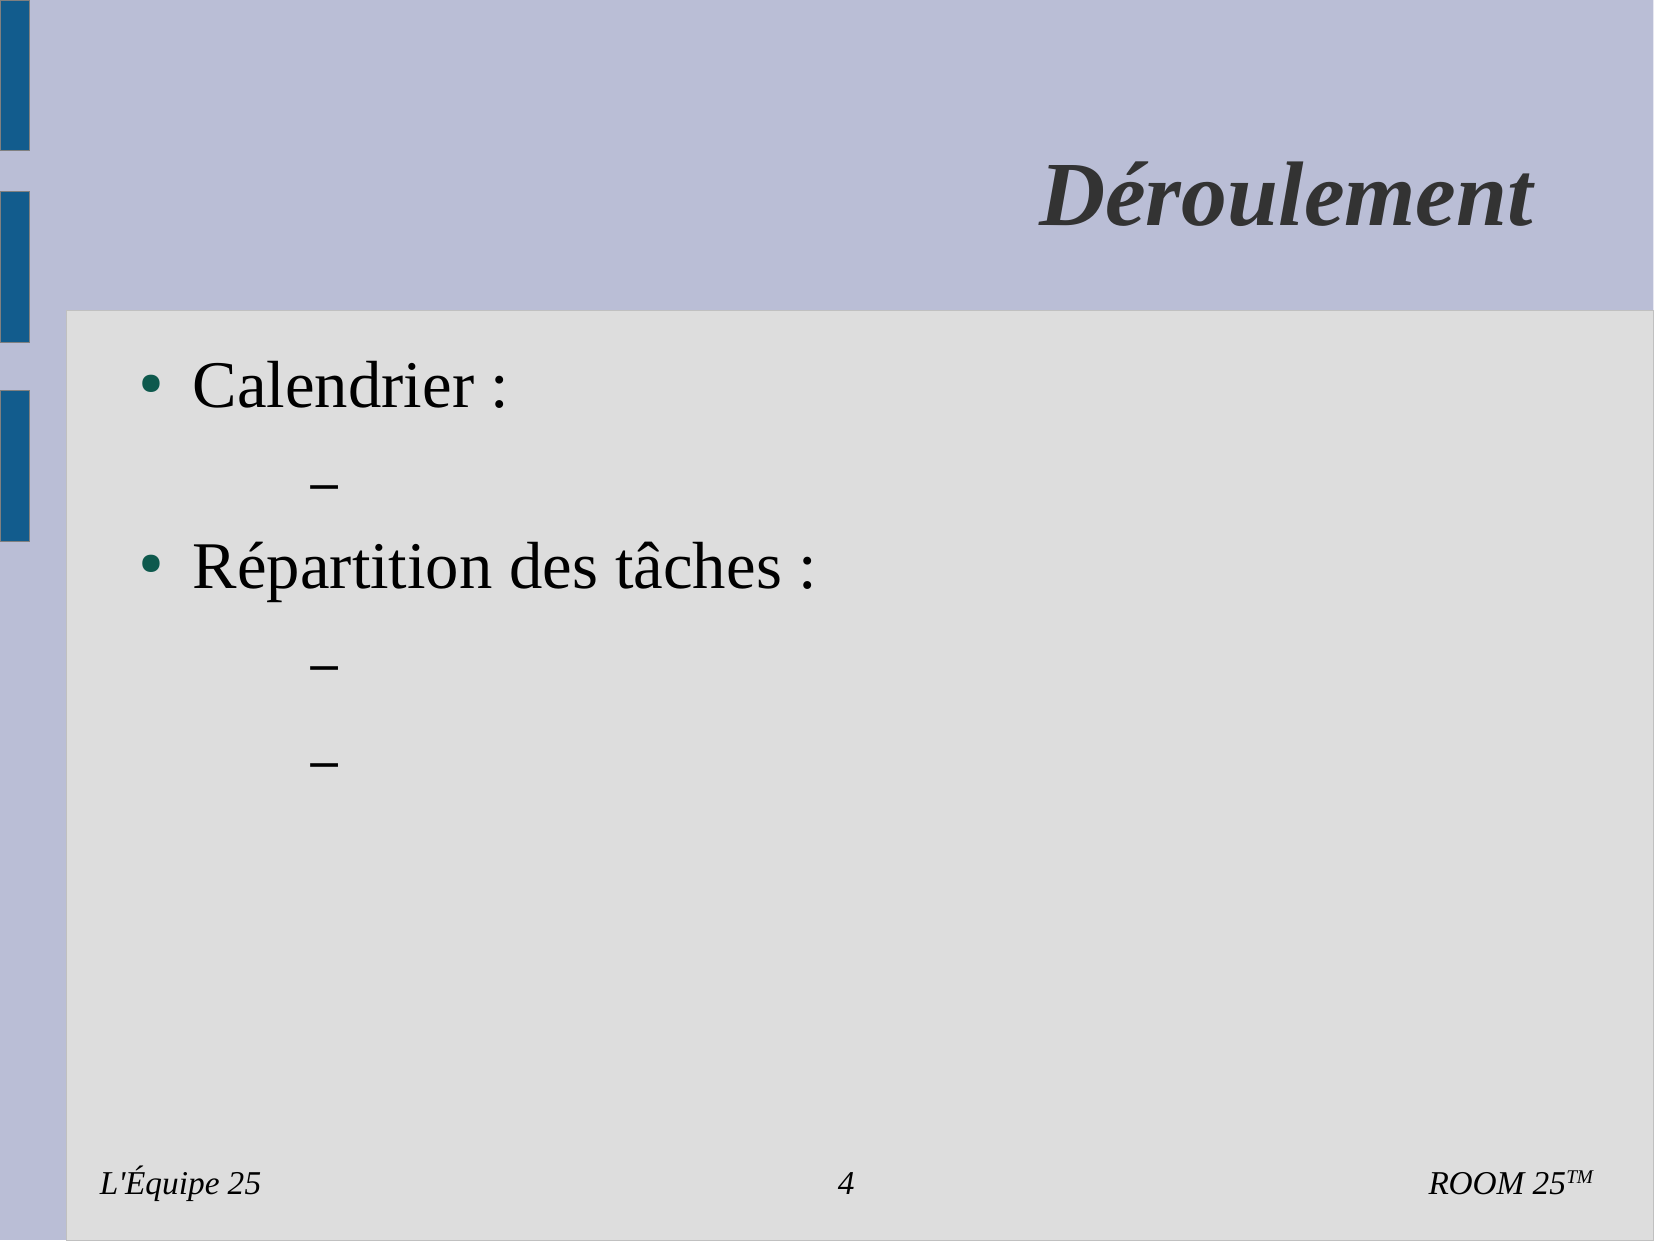

# Déroulement
Calendrier :
Répartition des tâches :
L'Équipe 25			 					4								ROOM 25TM